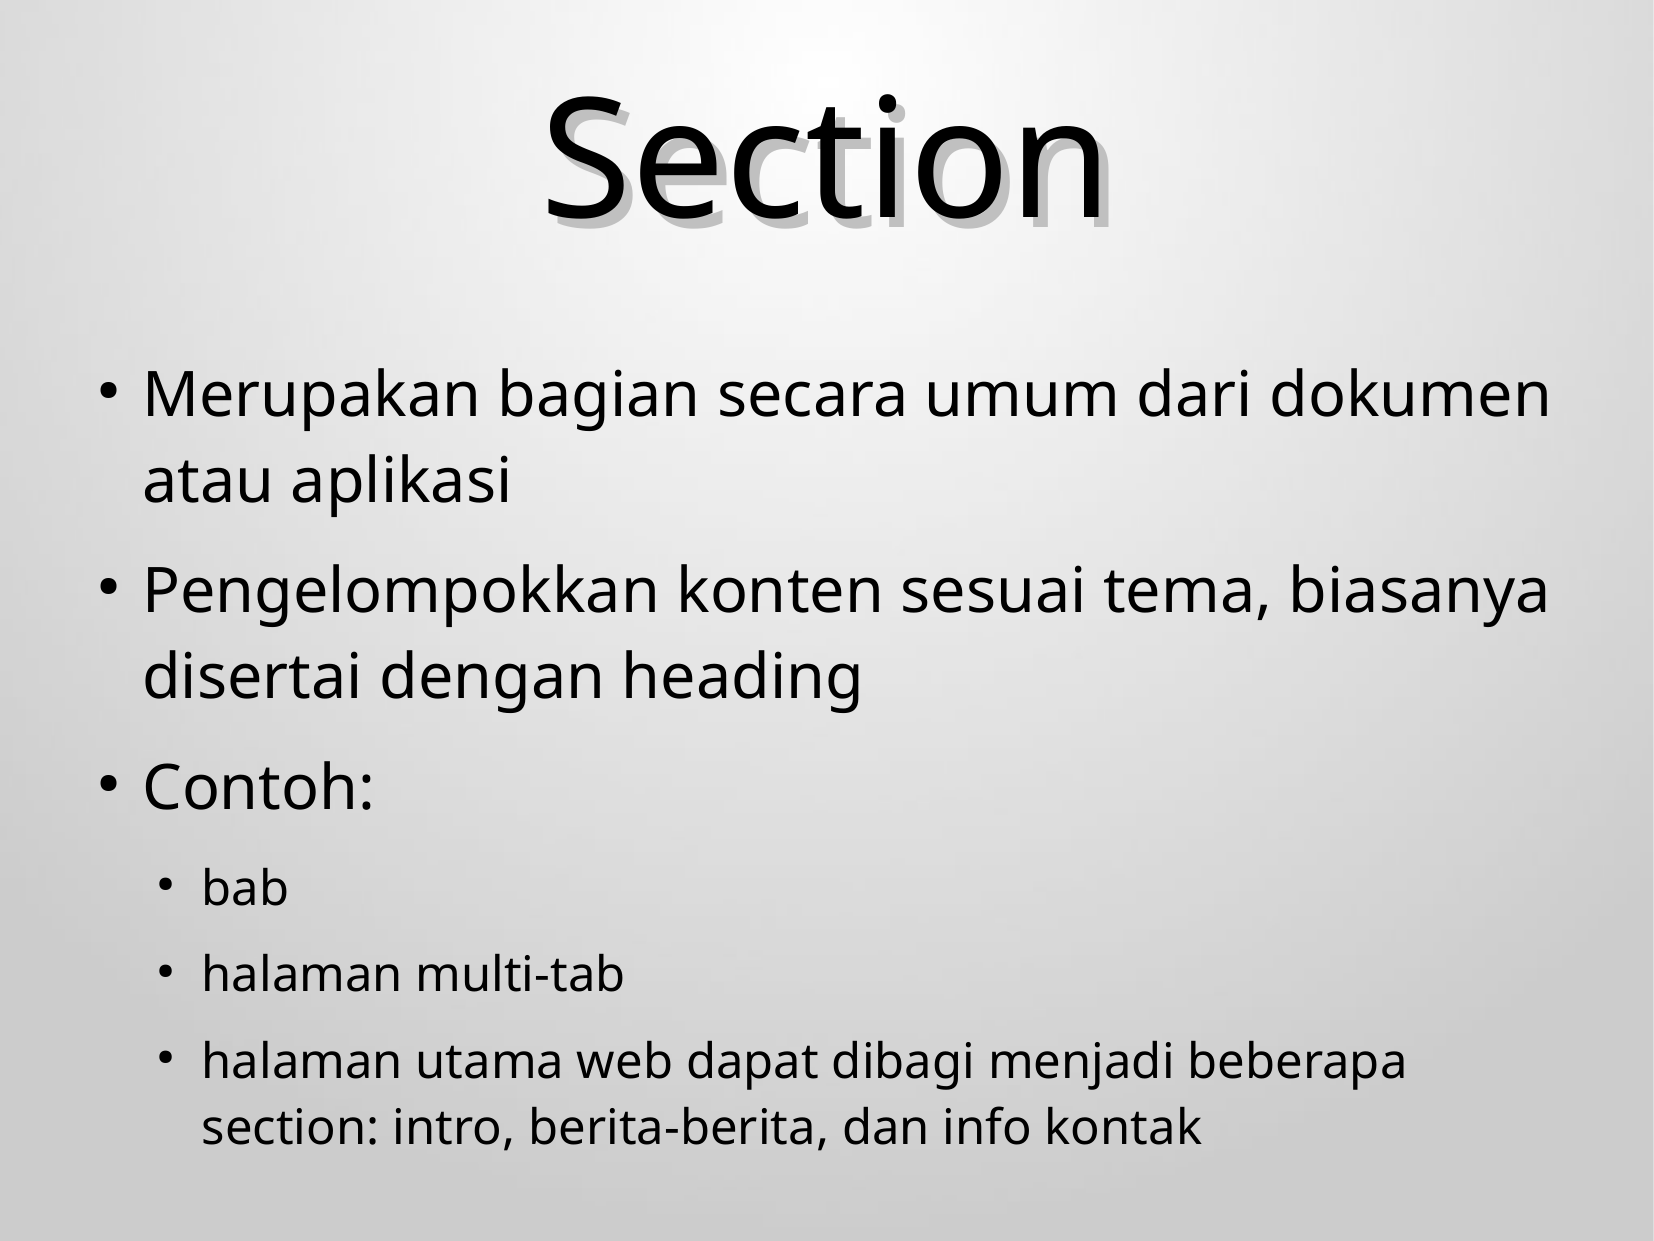

# Section
Merupakan bagian secara umum dari dokumen atau aplikasi
Pengelompokkan konten sesuai tema, biasanya disertai dengan heading
Contoh:
bab
halaman multi-tab
halaman utama web dapat dibagi menjadi beberapa section: intro, berita-berita, dan info kontak